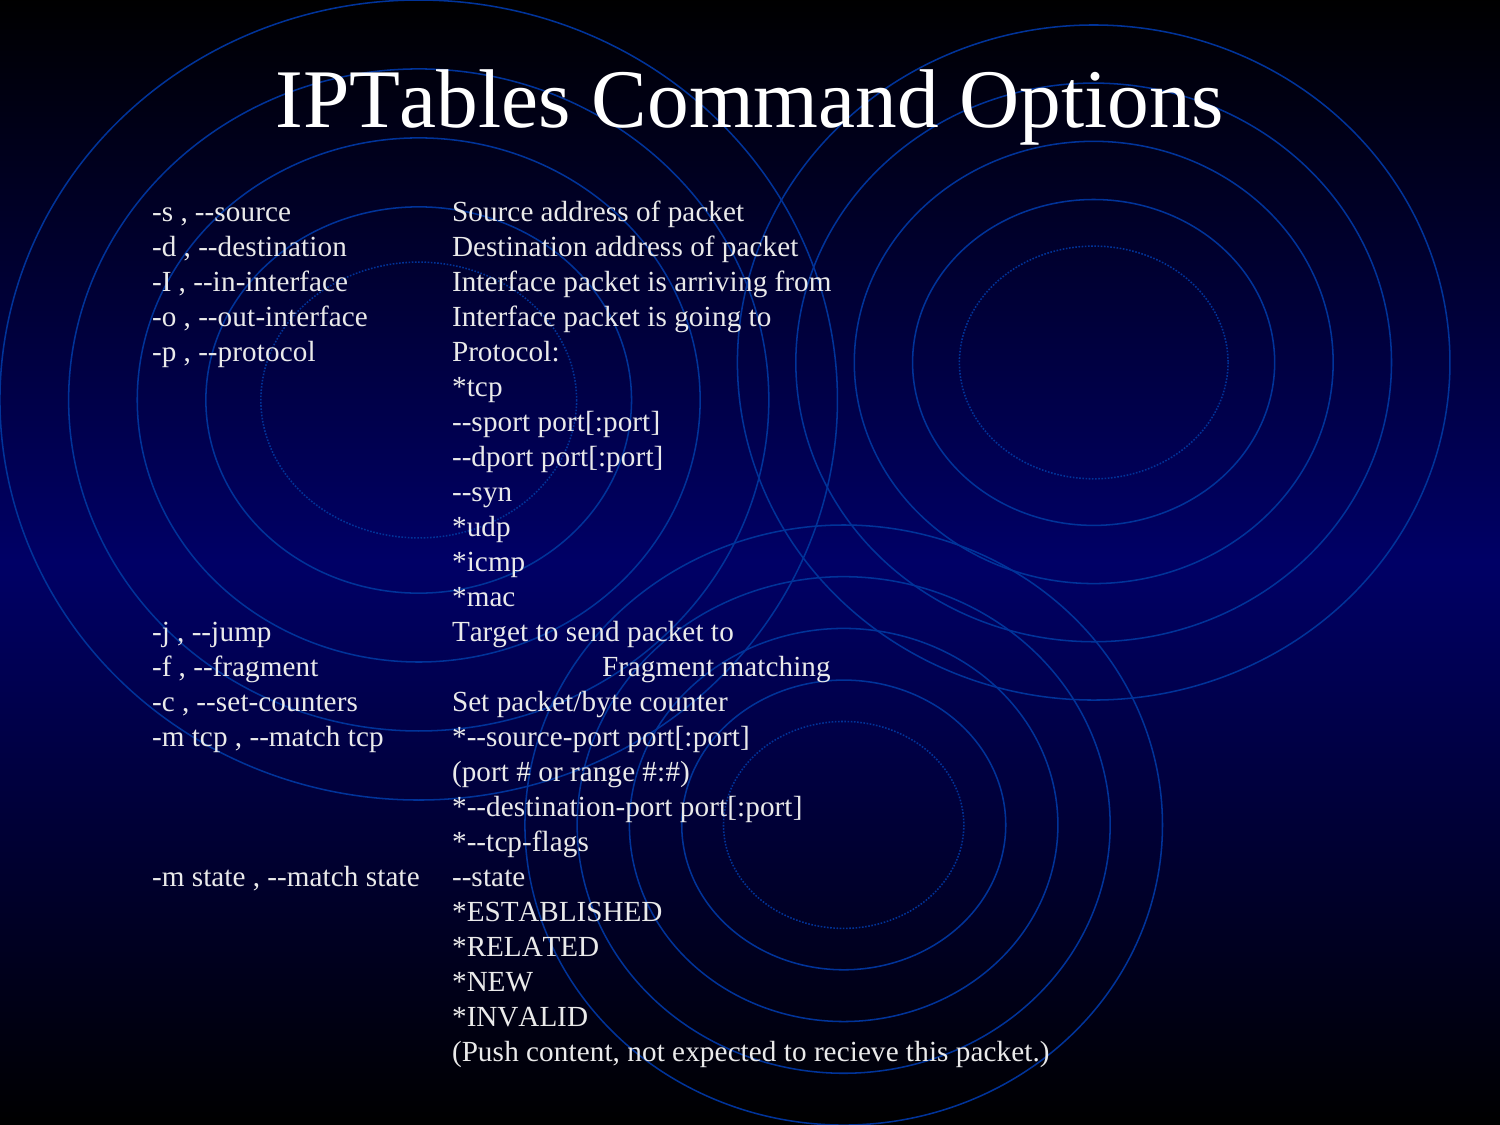

# IPTables Command Options
-s , --source 		Source address of packet
-d , --destination 	Destination address of packet
-I , --in-interface 	Interface packet is arriving from
-o , --out-interface 	Interface packet is going to
-p , --protocol 	Protocol:
		*tcp
		--sport port[:port]
		--dport port[:port]
		--syn
		*udp
		*icmp
		*mac
-j , --jump 	 	Target to send packet to
-f , --fragment 		Fragment matching
-c , --set-counters 	Set packet/byte counter
-m tcp , --match tcp 	*--source-port port[:port]
 	(port # or range #:#)
		*--destination-port port[:port]
		*--tcp-flags
-m state , --match state 	--state
		*ESTABLISHED
		*RELATED
		*NEW
		*INVALID
		(Push content, not expected to recieve this packet.)